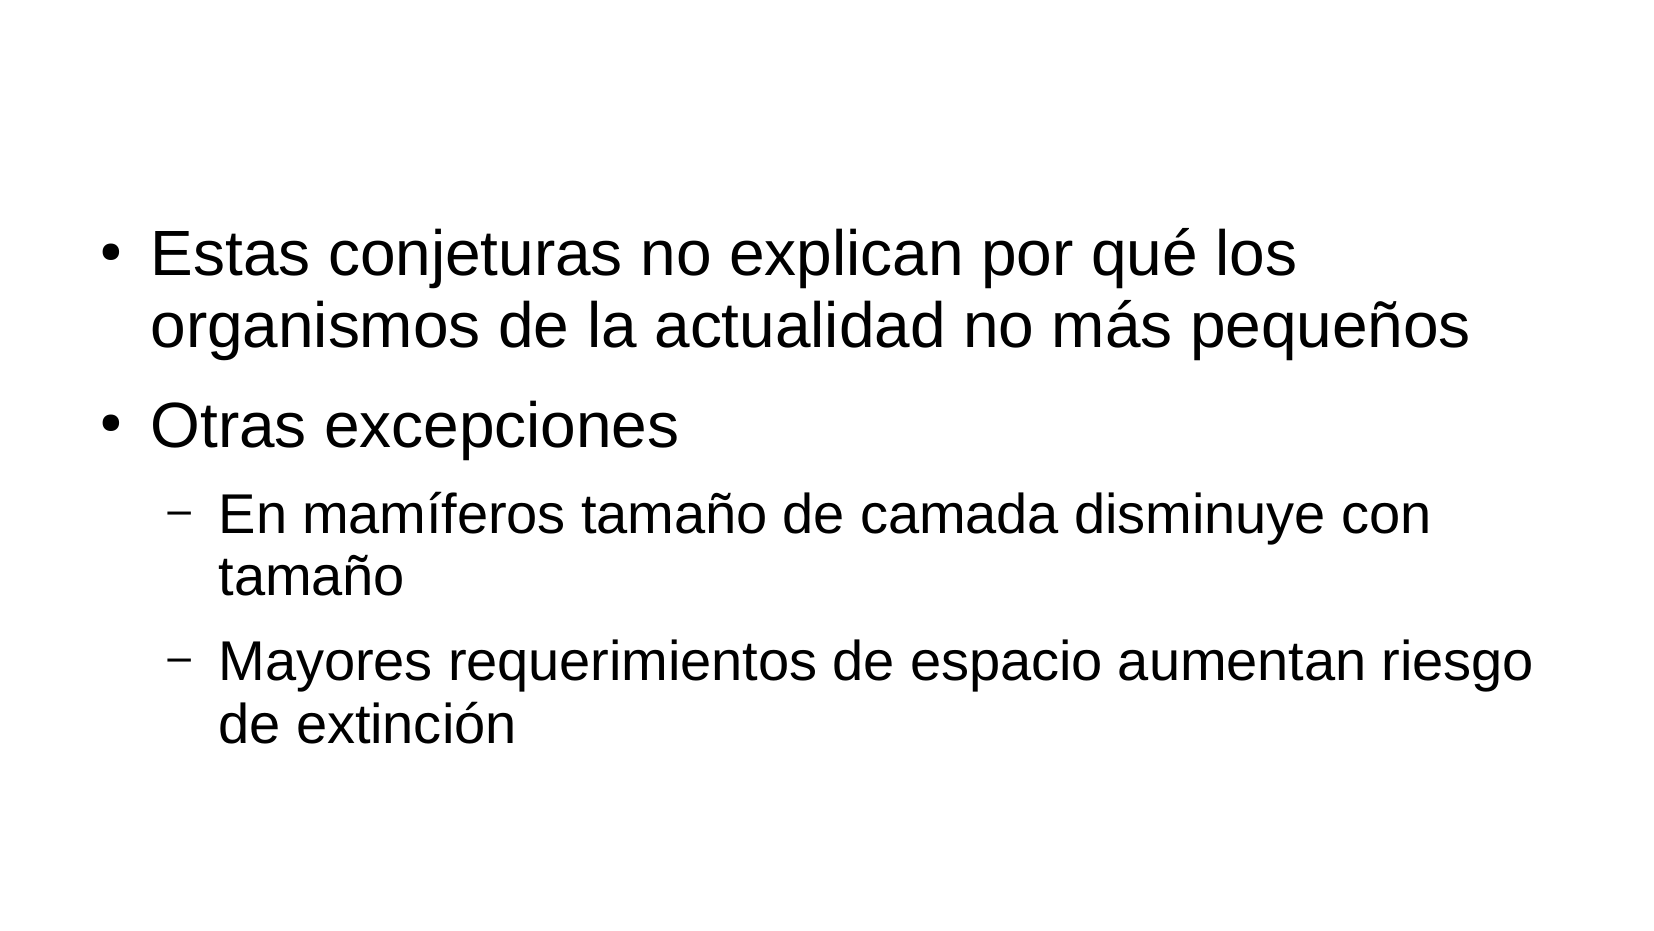

# Estas conjeturas no explican por qué los organismos de la actualidad no más pequeños
Otras excepciones
En mamíferos tamaño de camada disminuye con tamaño
Mayores requerimientos de espacio aumentan riesgo de extinción